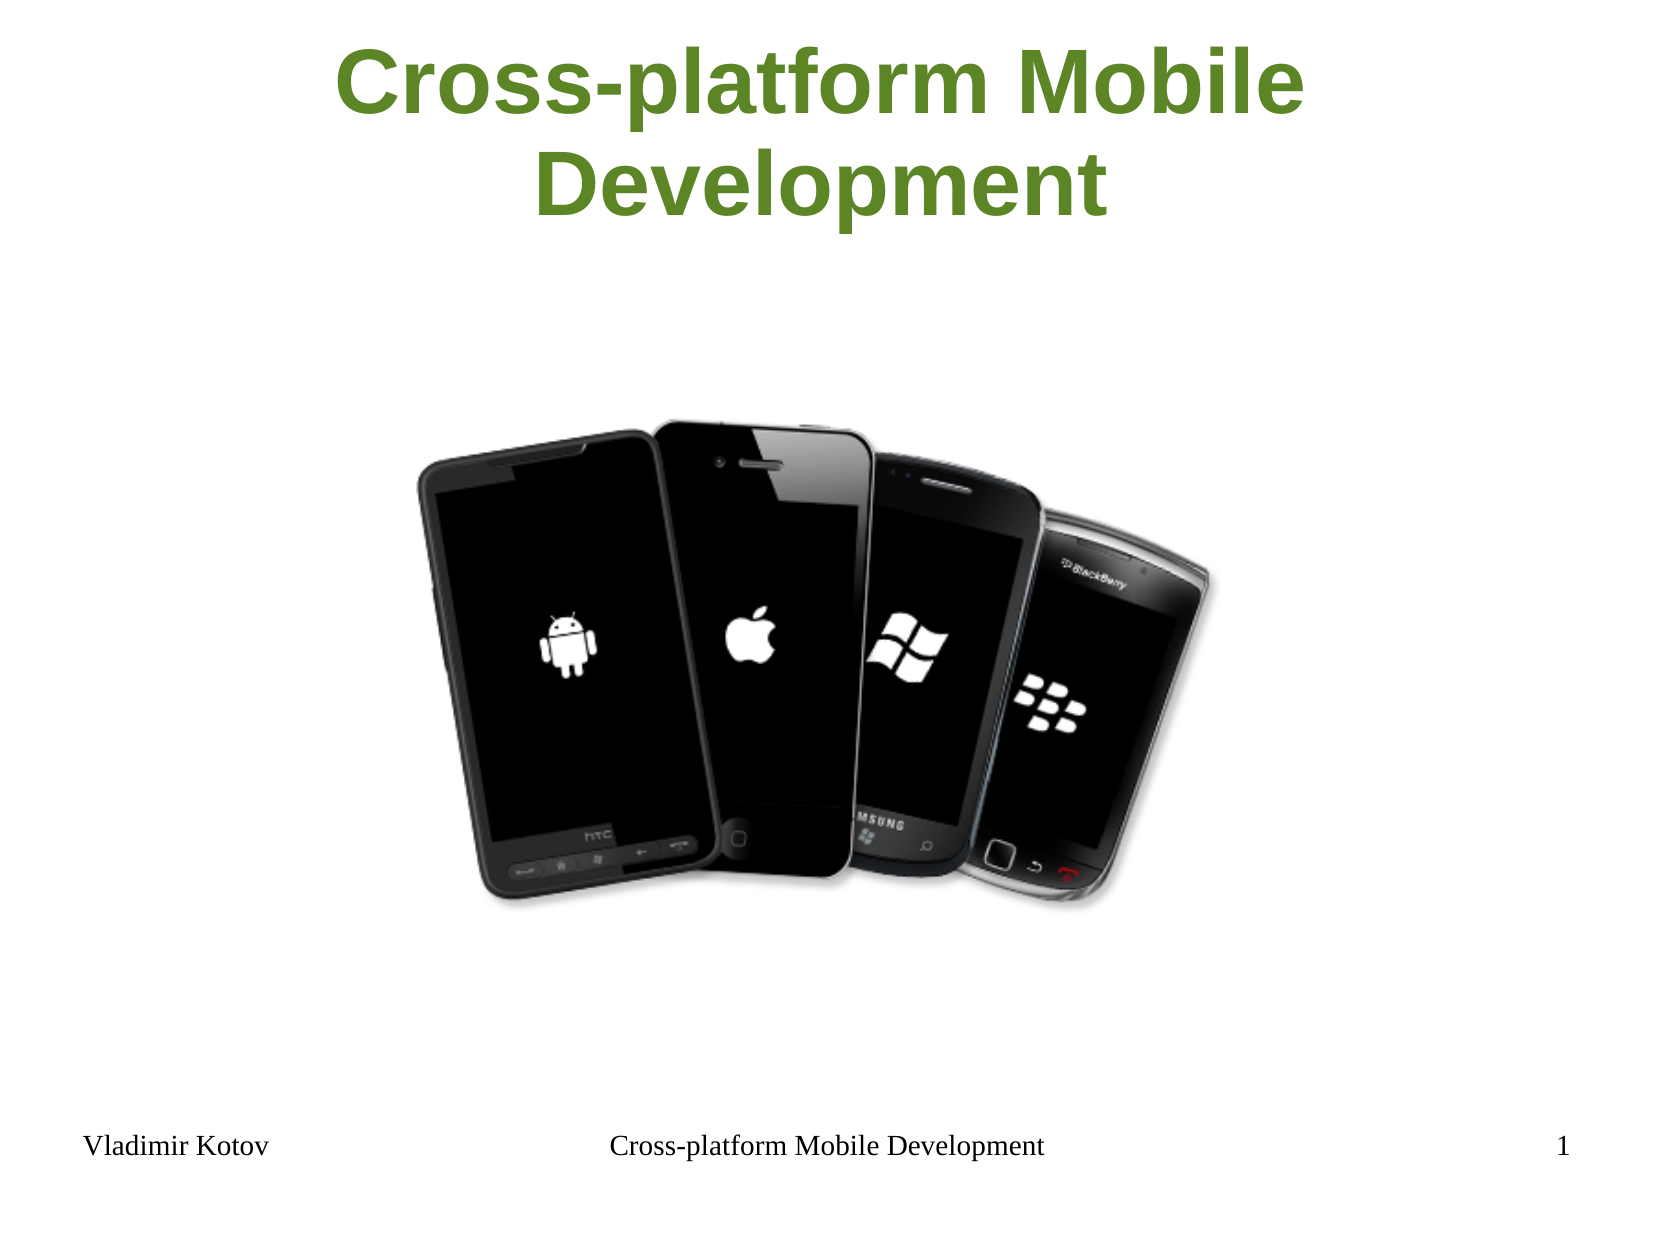

# Cross-platform Mobile Development
Vladimir Kotov
Cross-platform Mobile Development
1